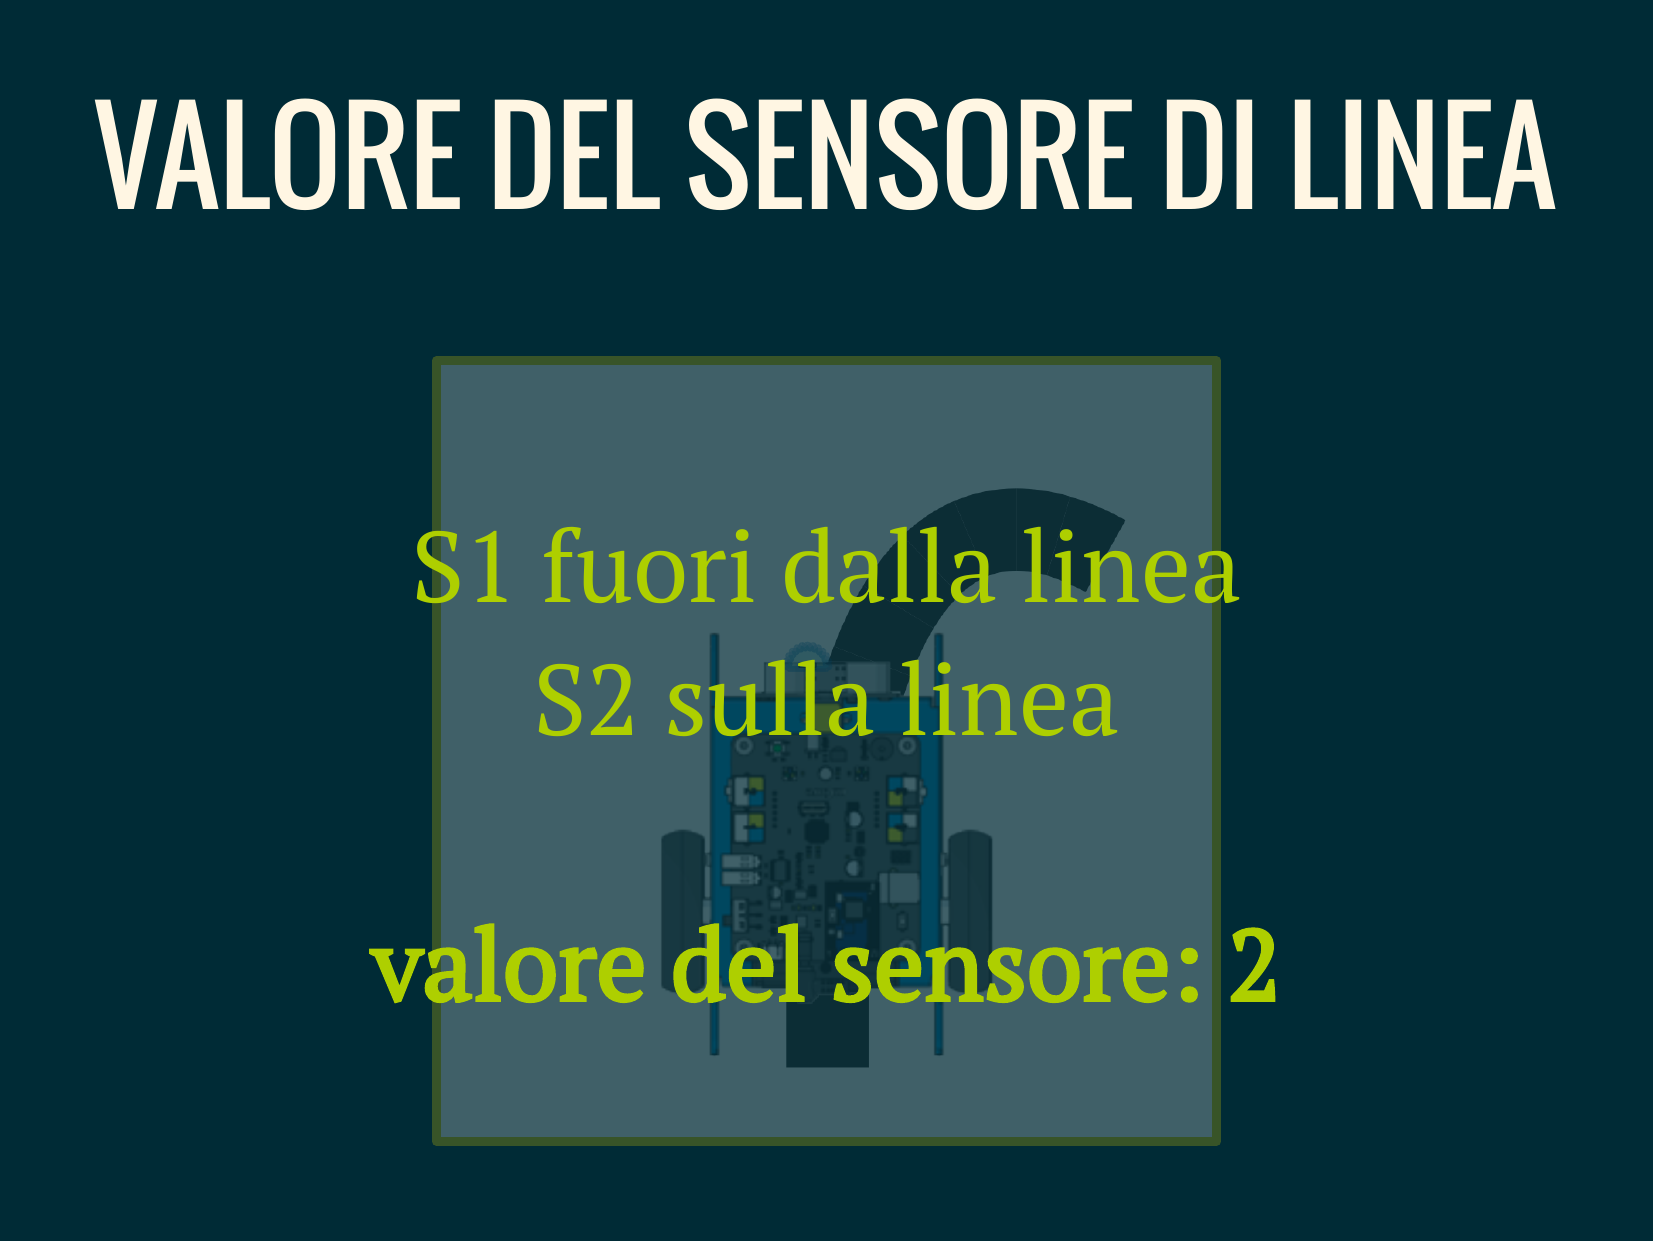

# Valore del sensore di linea
S1 fuori dalla linea
S2 sulla linea
valore del sensore: 2